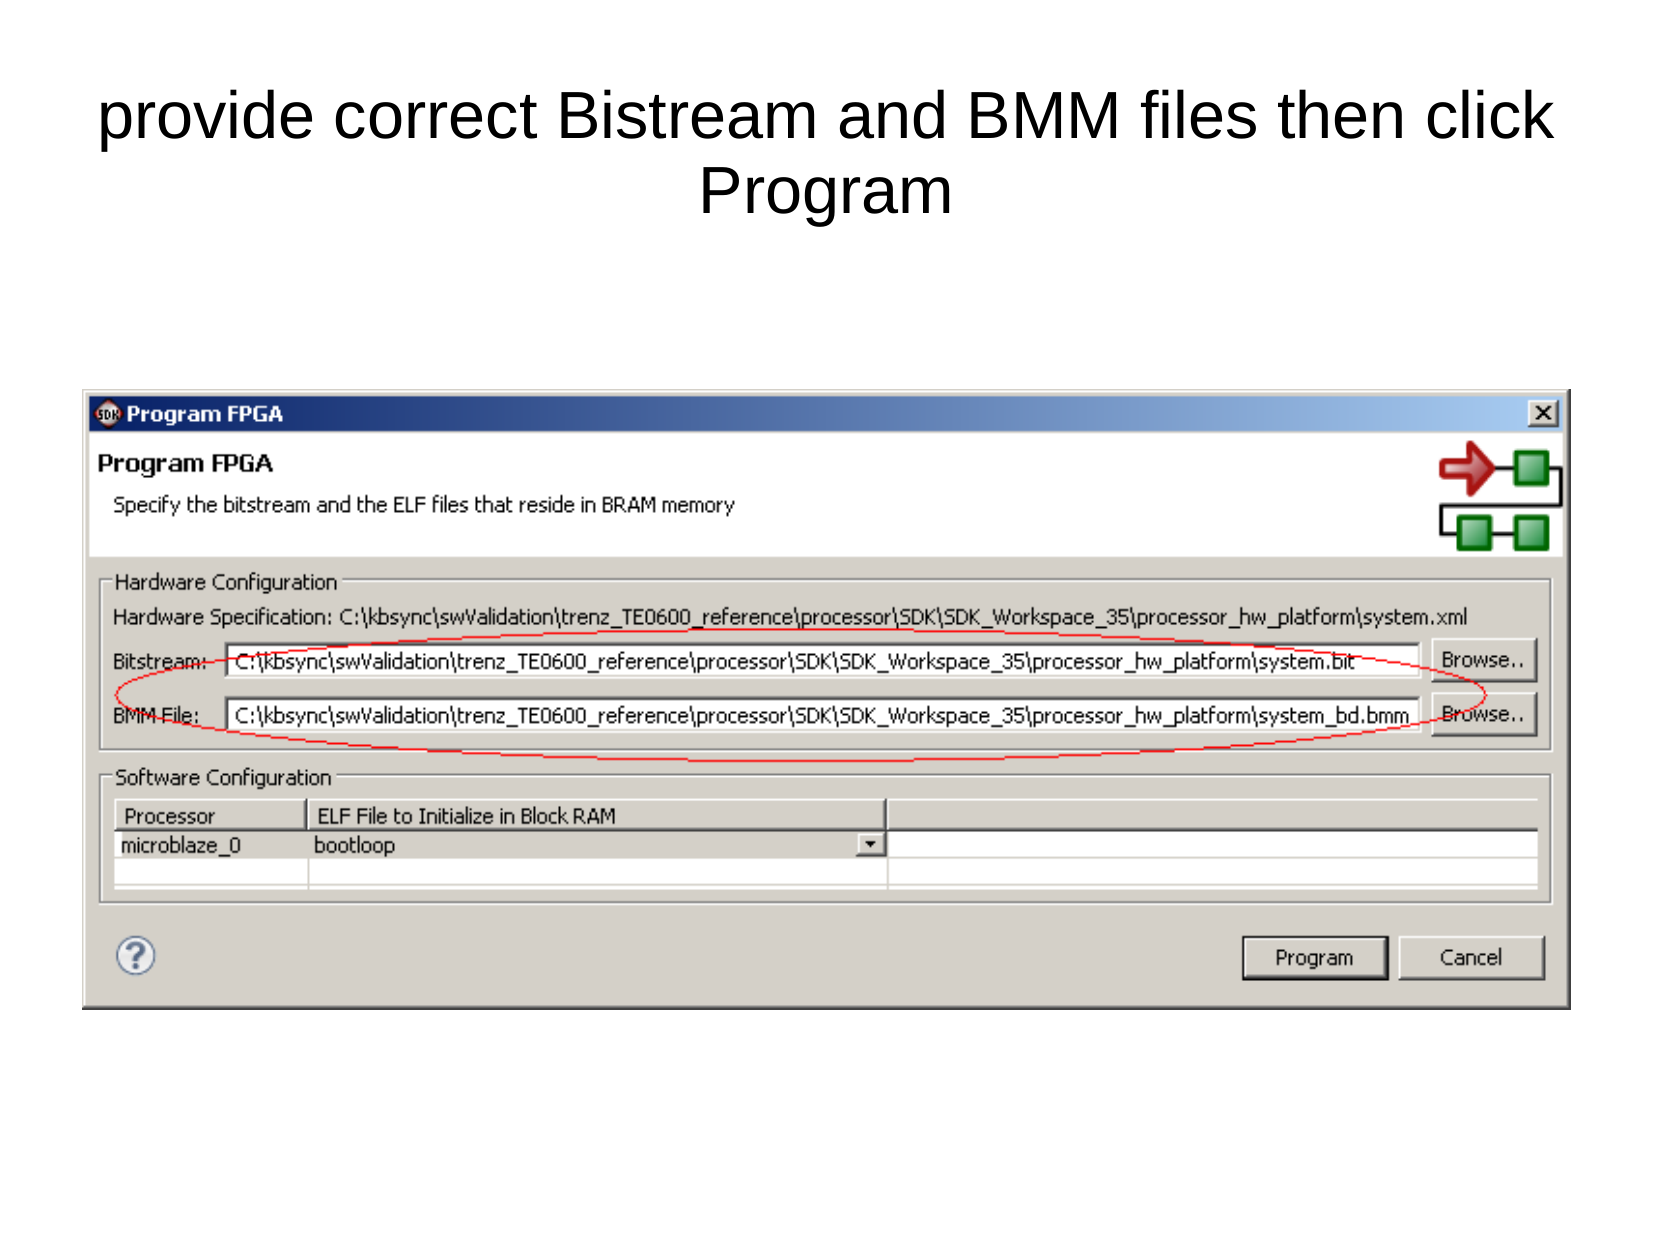

# provide correct Bistream and BMM files then click Program